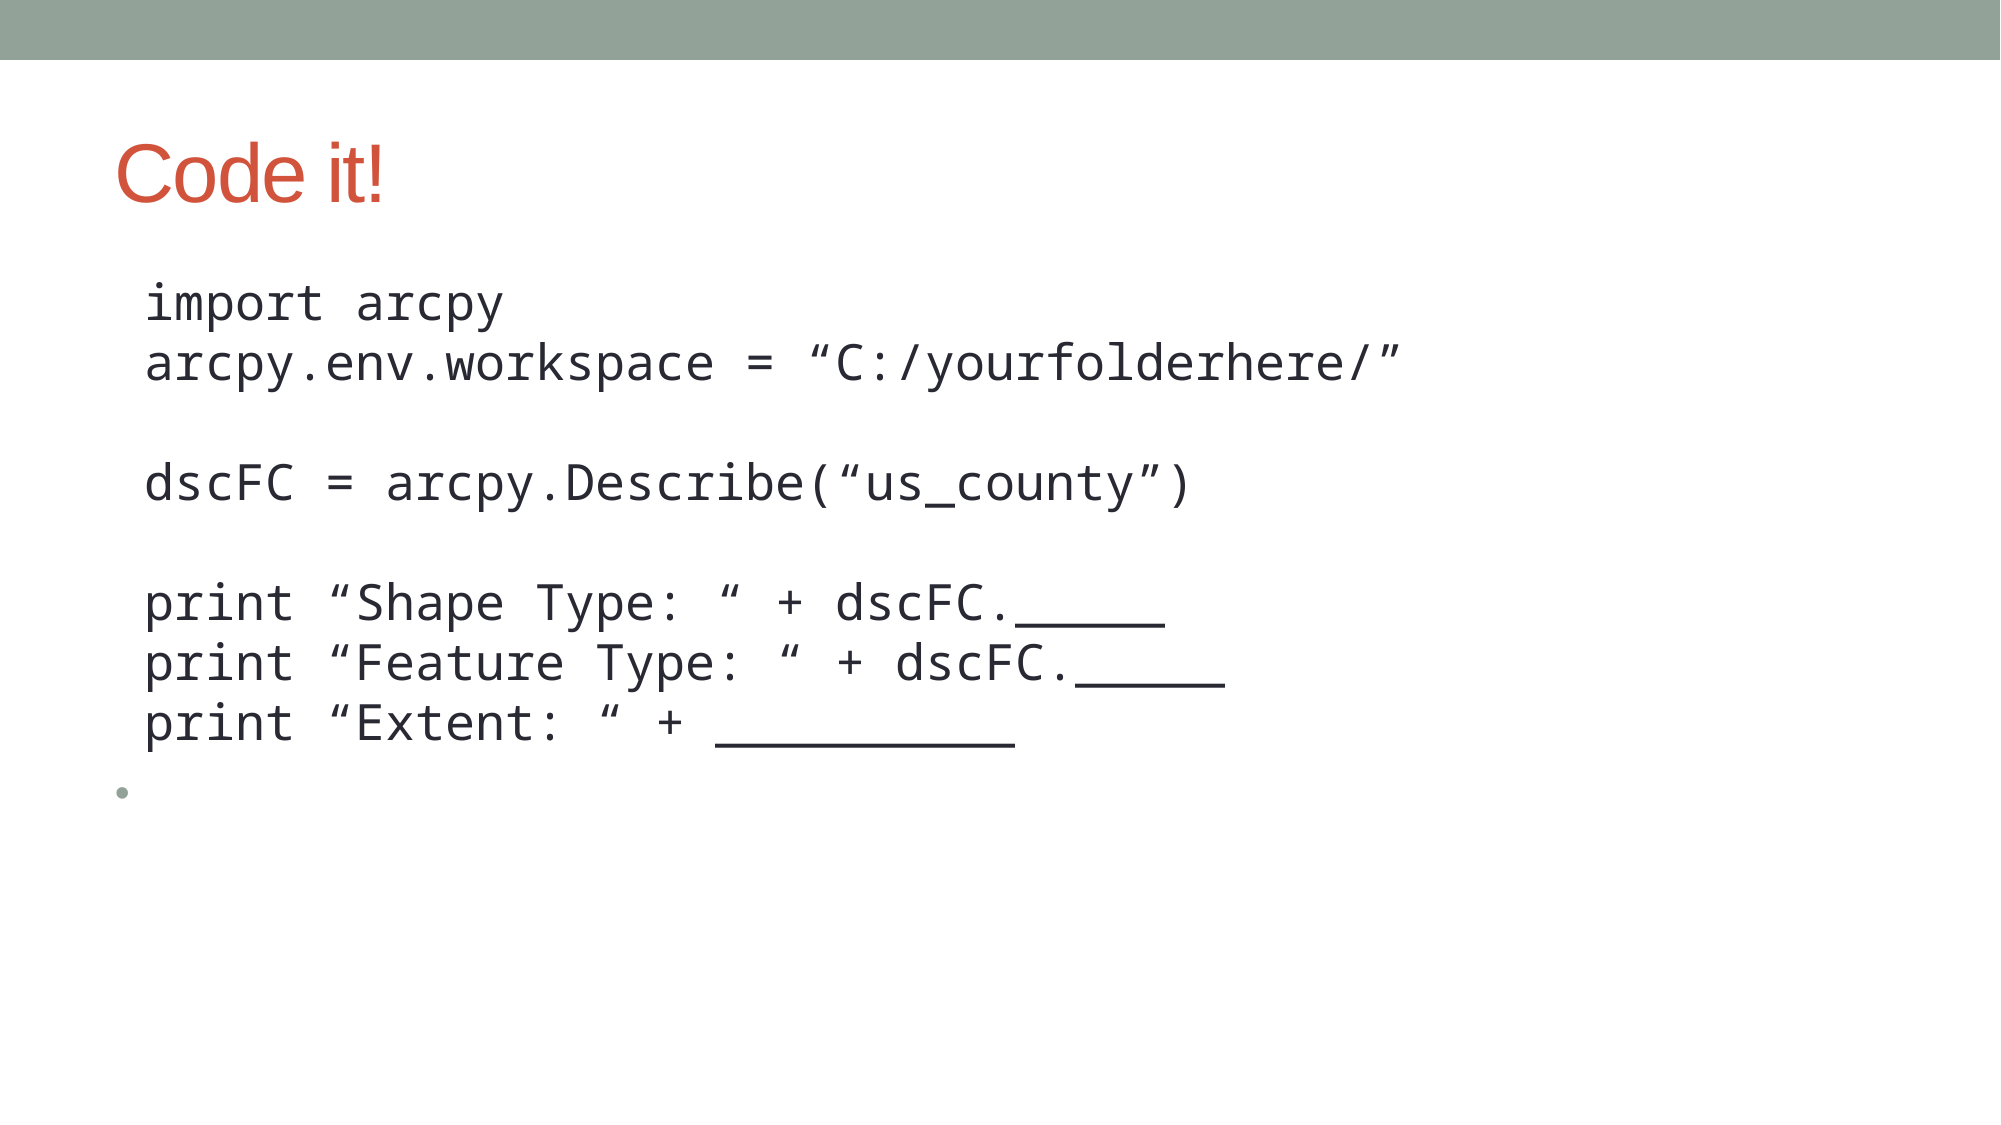

# Code it!
import arcpy
arcpy.env.workspace = “C:/yourfolderhere/”
dscFC = arcpy.Describe(“us_county”)
print “Shape Type: “ + dscFC._____
print “Feature Type: “ + dscFC._____
print “Extent: “ + __________